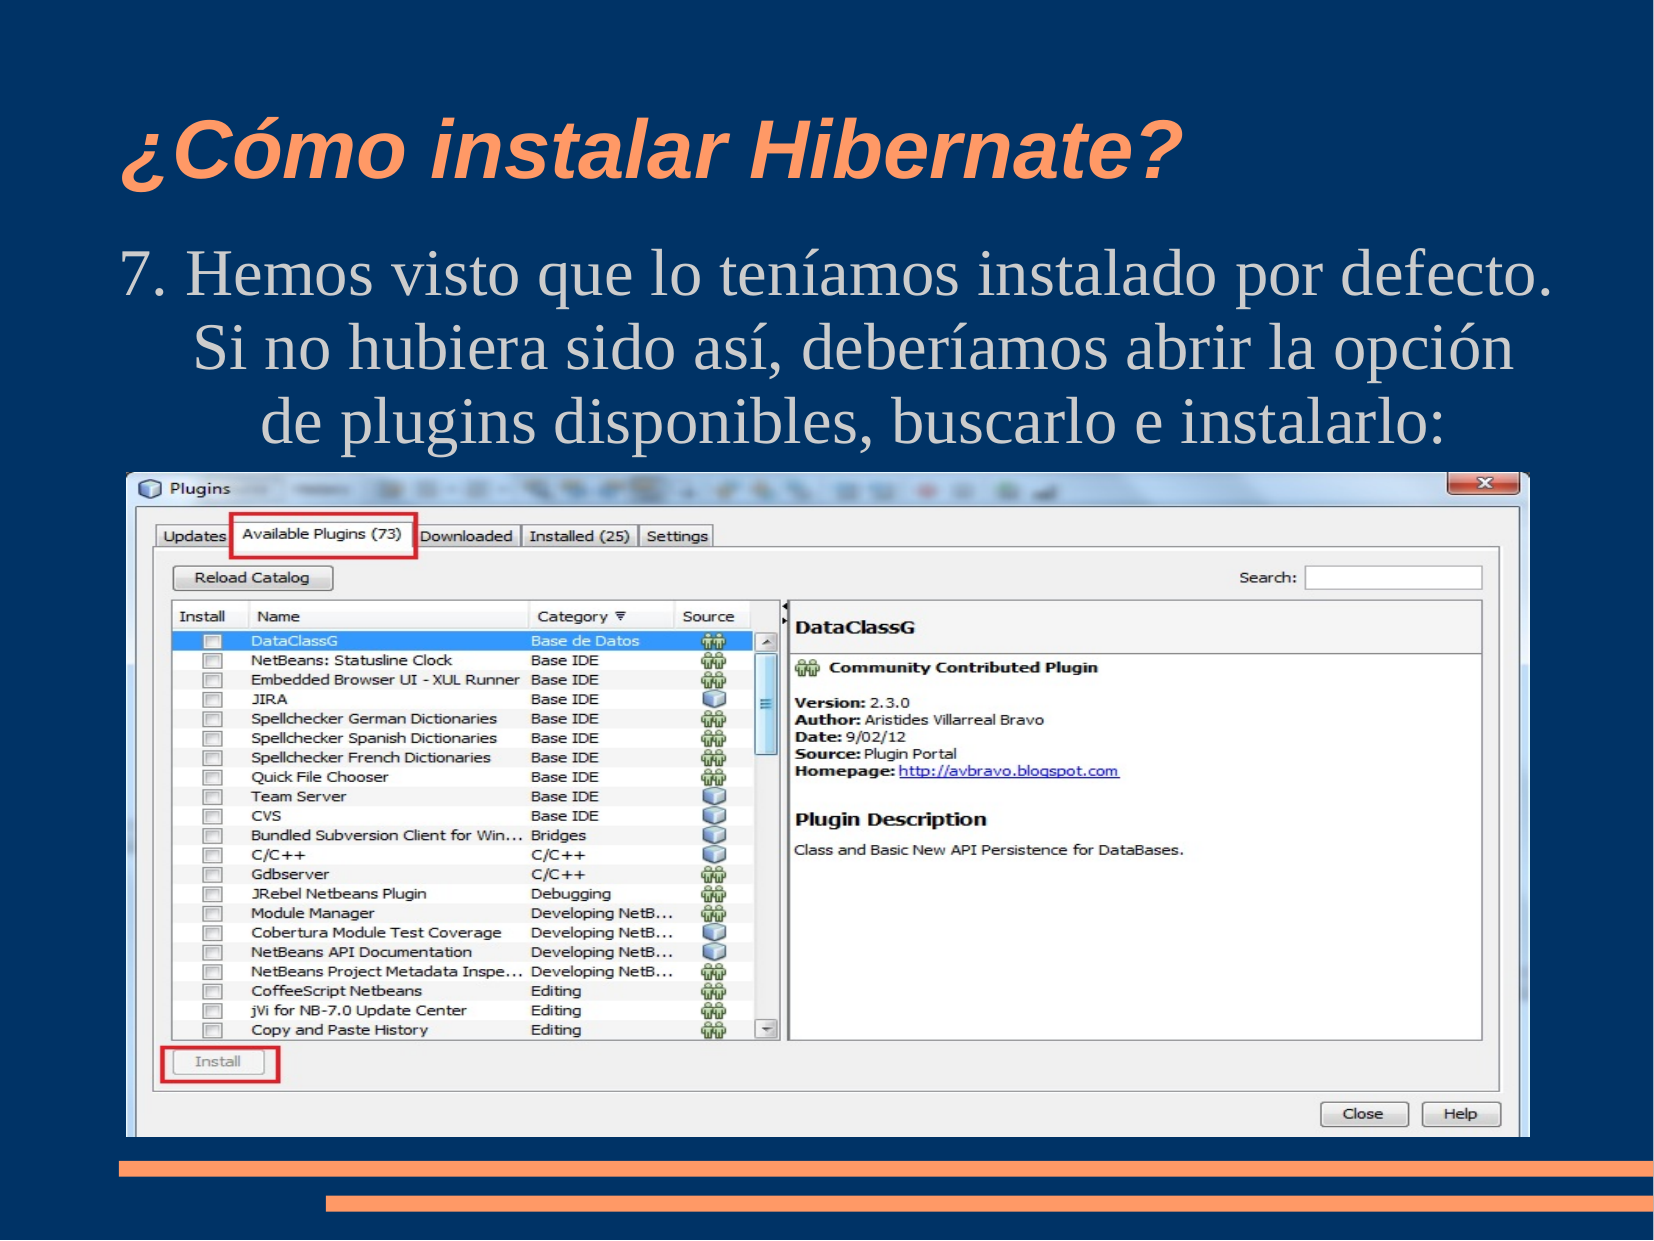

# ¿Cómo instalar Hibernate?
7. Hemos visto que lo teníamos instalado por defecto. Si no hubiera sido así, deberíamos abrir la opción de plugins disponibles, buscarlo e instalarlo: